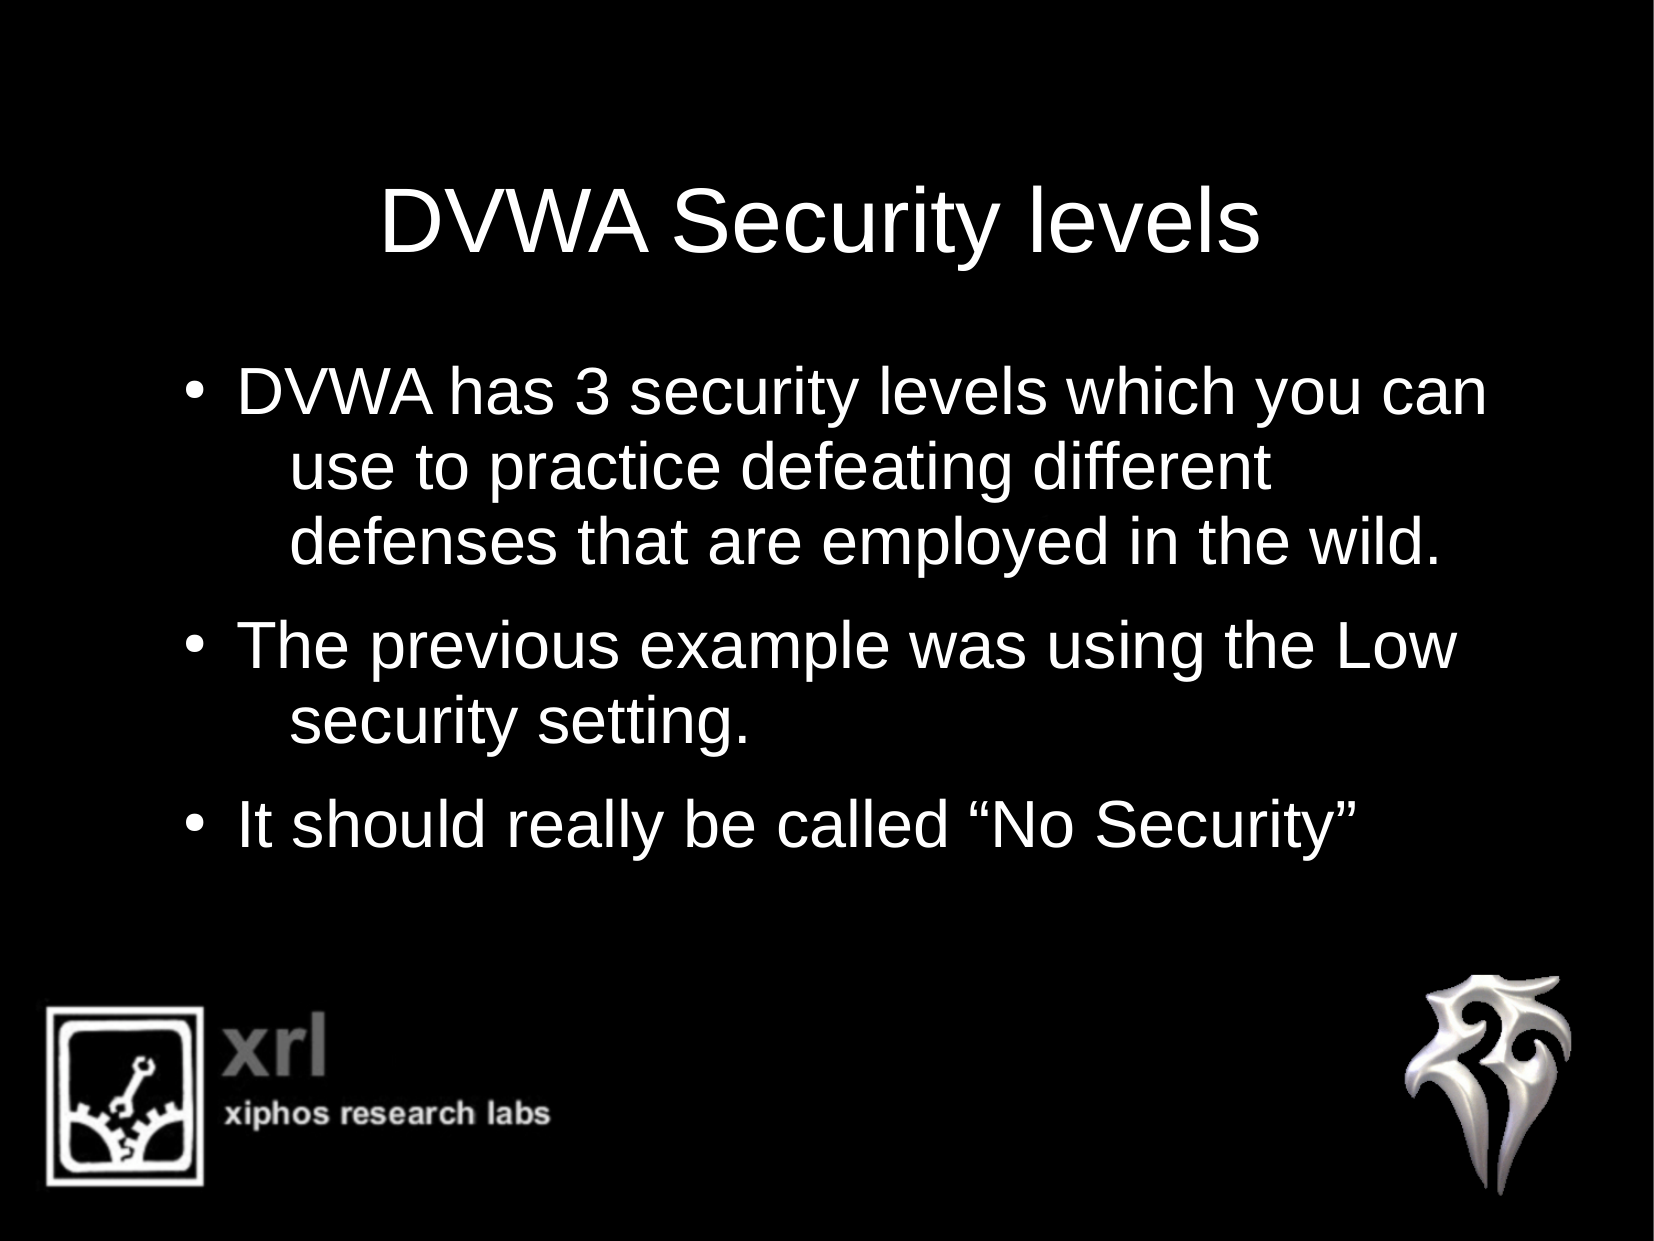

# DVWA Security levels
DVWA has 3 security levels which you can use to practice defeating different defenses that are employed in the wild.
The previous example was using the Low security setting.
It should really be called “No Security”